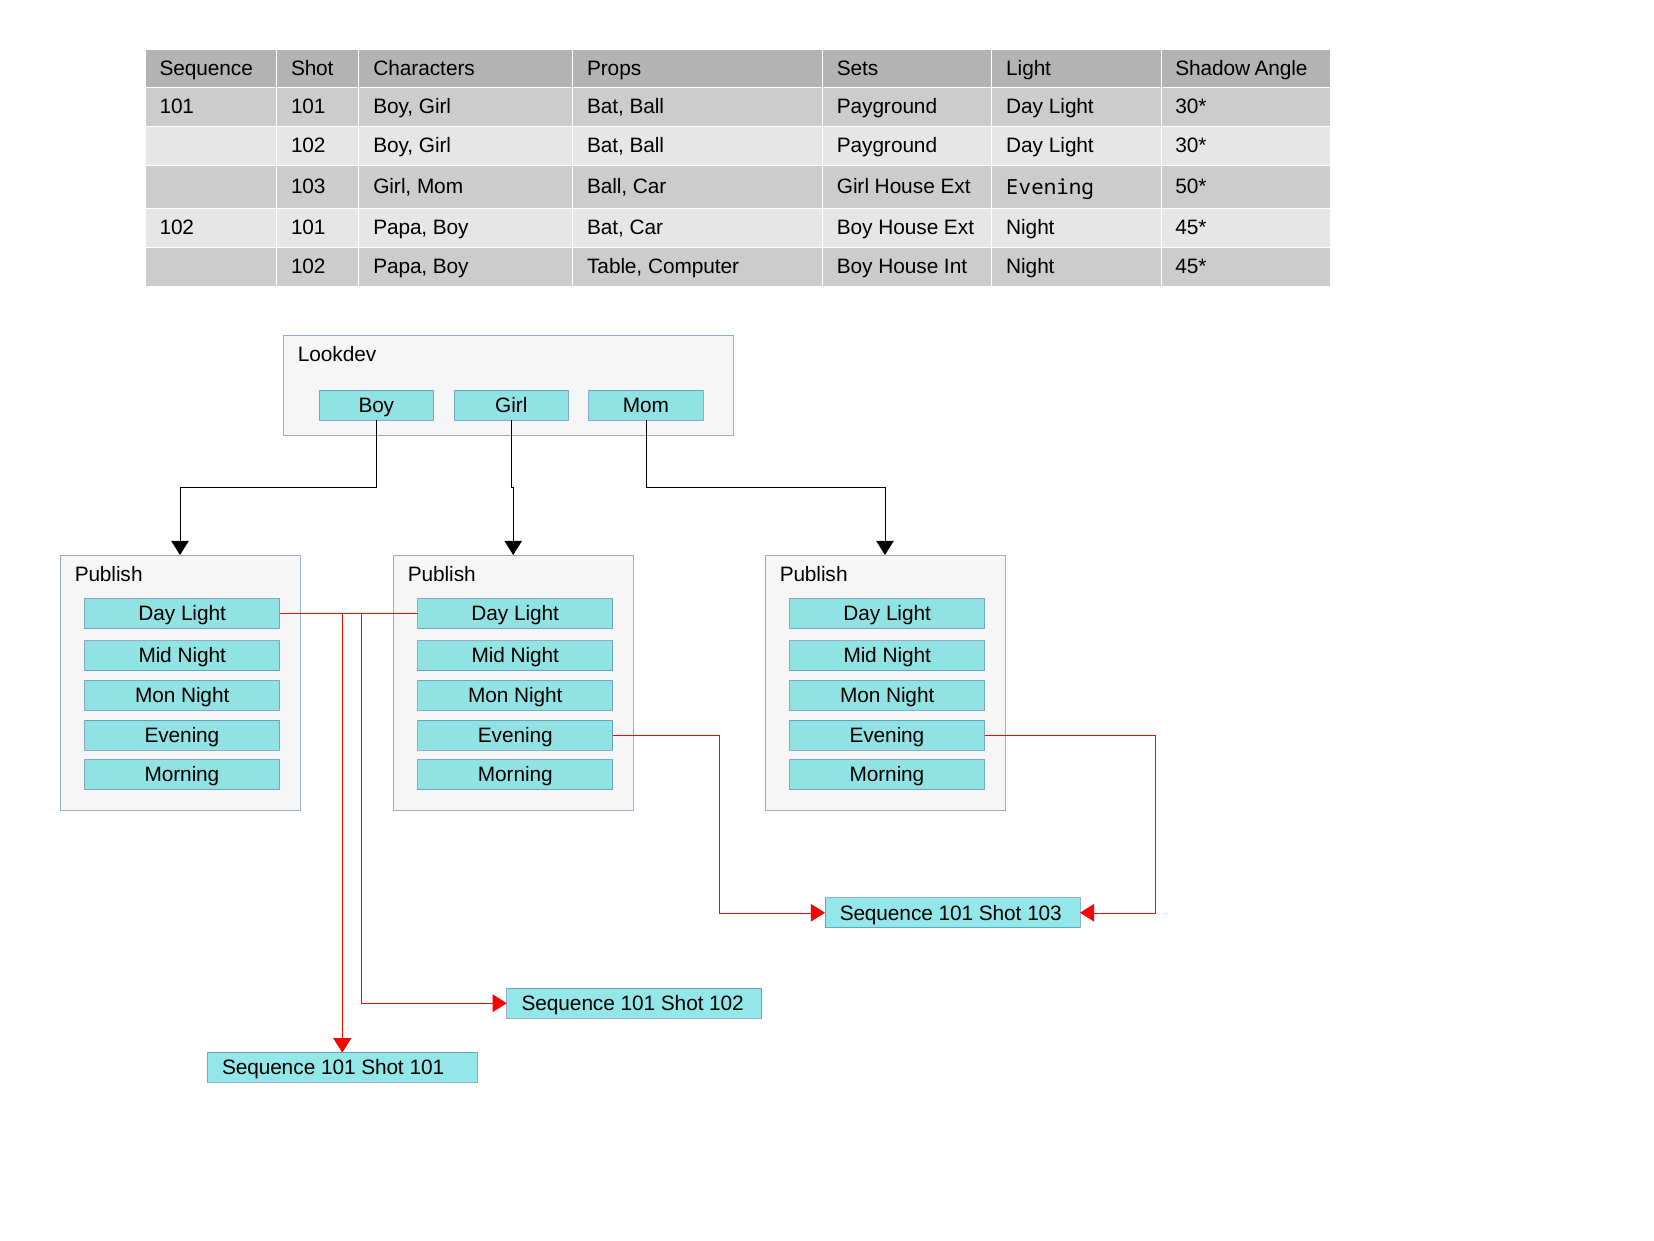

| Sequence | Shot | Characters | Props | Sets | Light | Shadow Angle |
| --- | --- | --- | --- | --- | --- | --- |
| 101 | 101 | Boy, Girl | Bat, Ball | Payground | Day Light | 30\* |
| | 102 | Boy, Girl | Bat, Ball | Payground | Day Light | 30\* |
| | 103 | Girl, Mom | Ball, Car | Girl House Ext | Evening | 50\* |
| 102 | 101 | Papa, Boy | Bat, Car | Boy House Ext | Night | 45\* |
| | 102 | Papa, Boy | Table, Computer | Boy House Int | Night | 45\* |
Lookdev
Boy
Girl
Mom
Publish
Publish
Publish
Day Light
Day Light
Day Light
Mid Night
Mid Night
Mid Night
Mon Night
Mon Night
Mon Night
Evening
Evening
Evening
Morning
Morning
Morning
Sequence 101 Shot 103
Sequence 101 Shot 102
Sequence 101 Shot 101